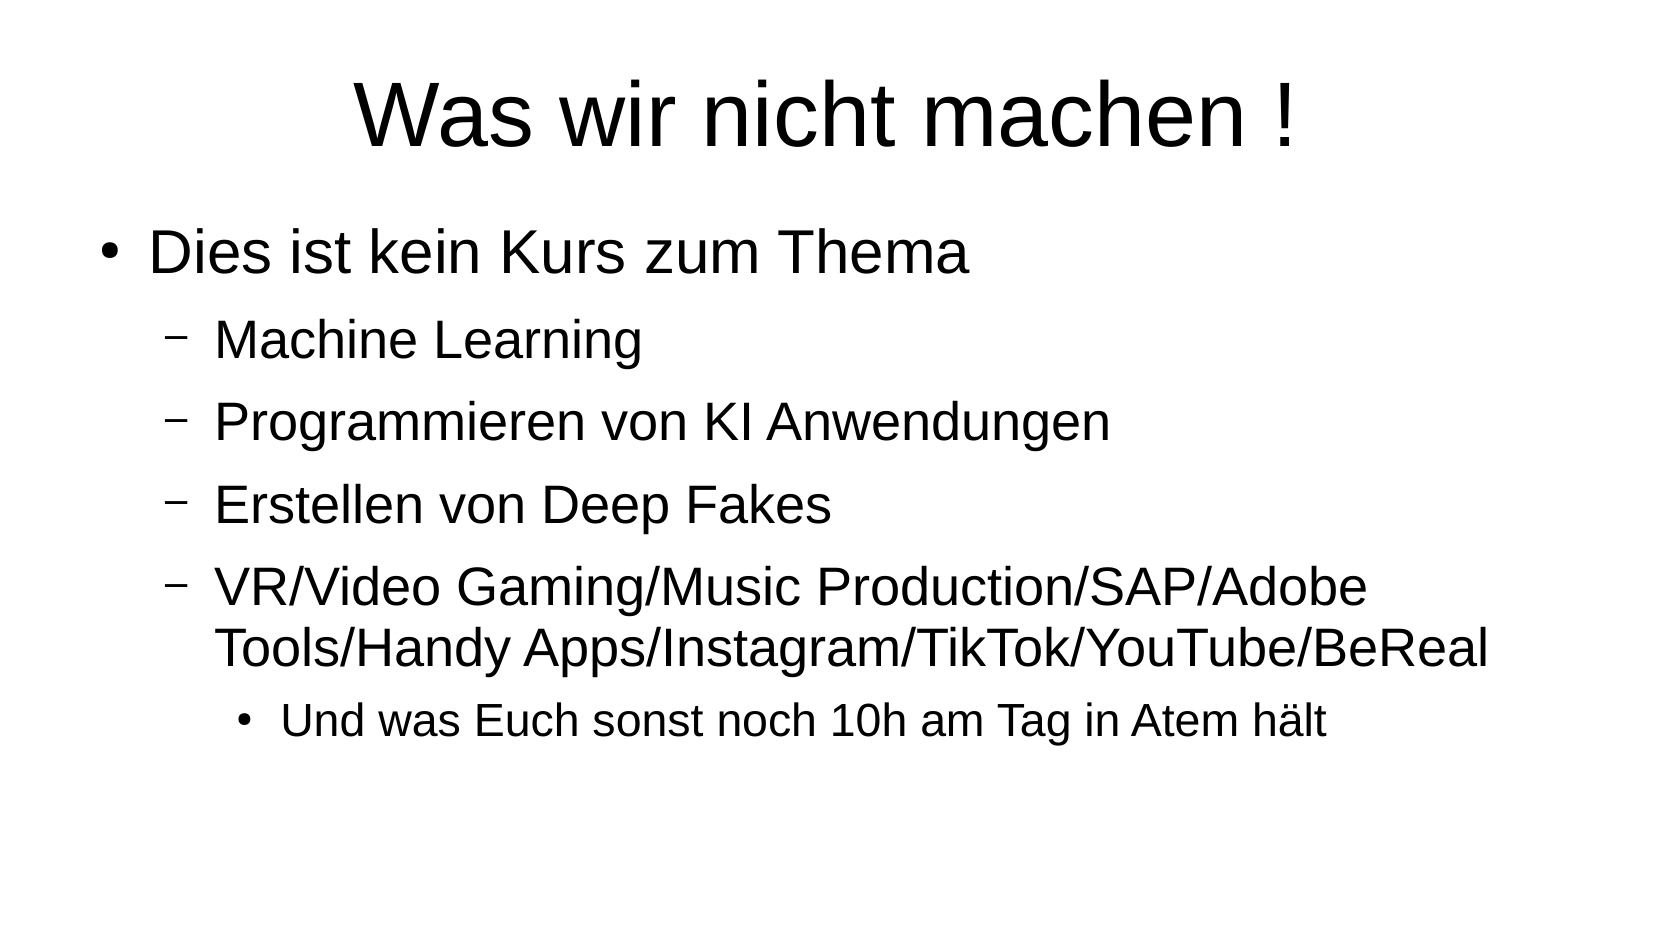

# Was wir nicht machen !
Dies ist kein Kurs zum Thema
Machine Learning
Programmieren von KI Anwendungen
Erstellen von Deep Fakes
VR/Video Gaming/Music Production/SAP/Adobe Tools/Handy Apps/Instagram/TikTok/YouTube/BeReal
Und was Euch sonst noch 10h am Tag in Atem hält